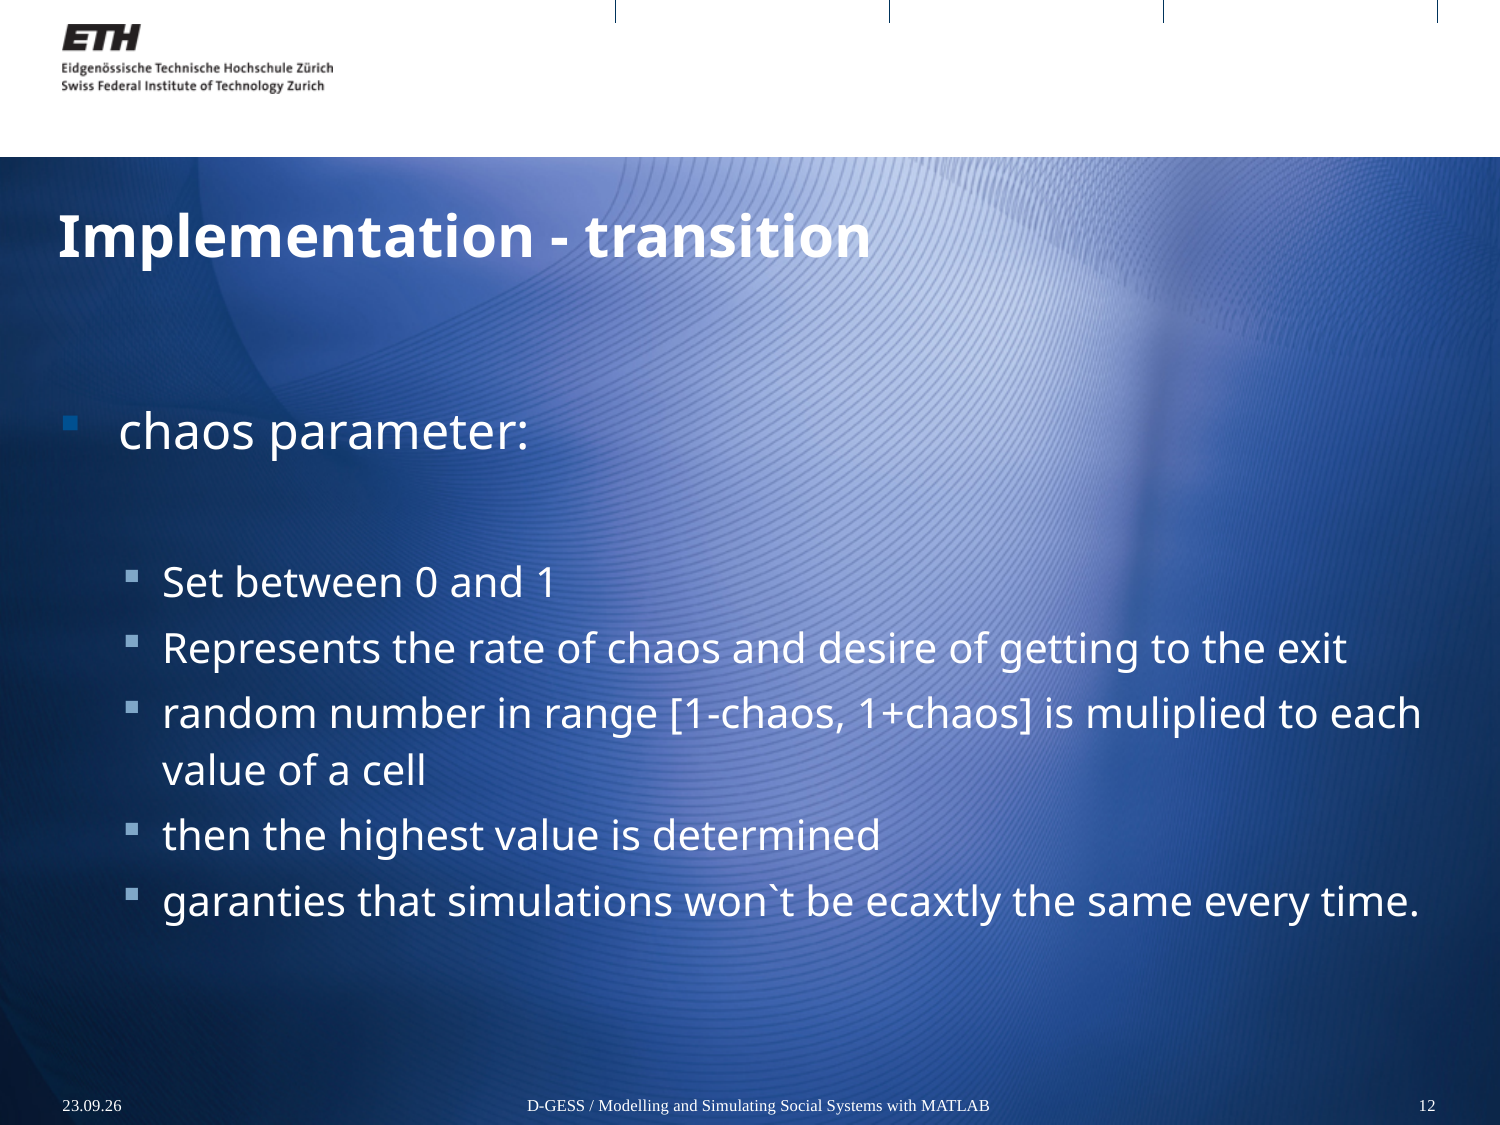

# Implementation - transition
chaos parameter:
Set between 0 and 1
Represents the rate of chaos and desire of getting to the exit
random number in range [1-chaos, 1+chaos] is muliplied to each value of a cell
then the highest value is determined
garanties that simulations won`t be ecaxtly the same every time.
12